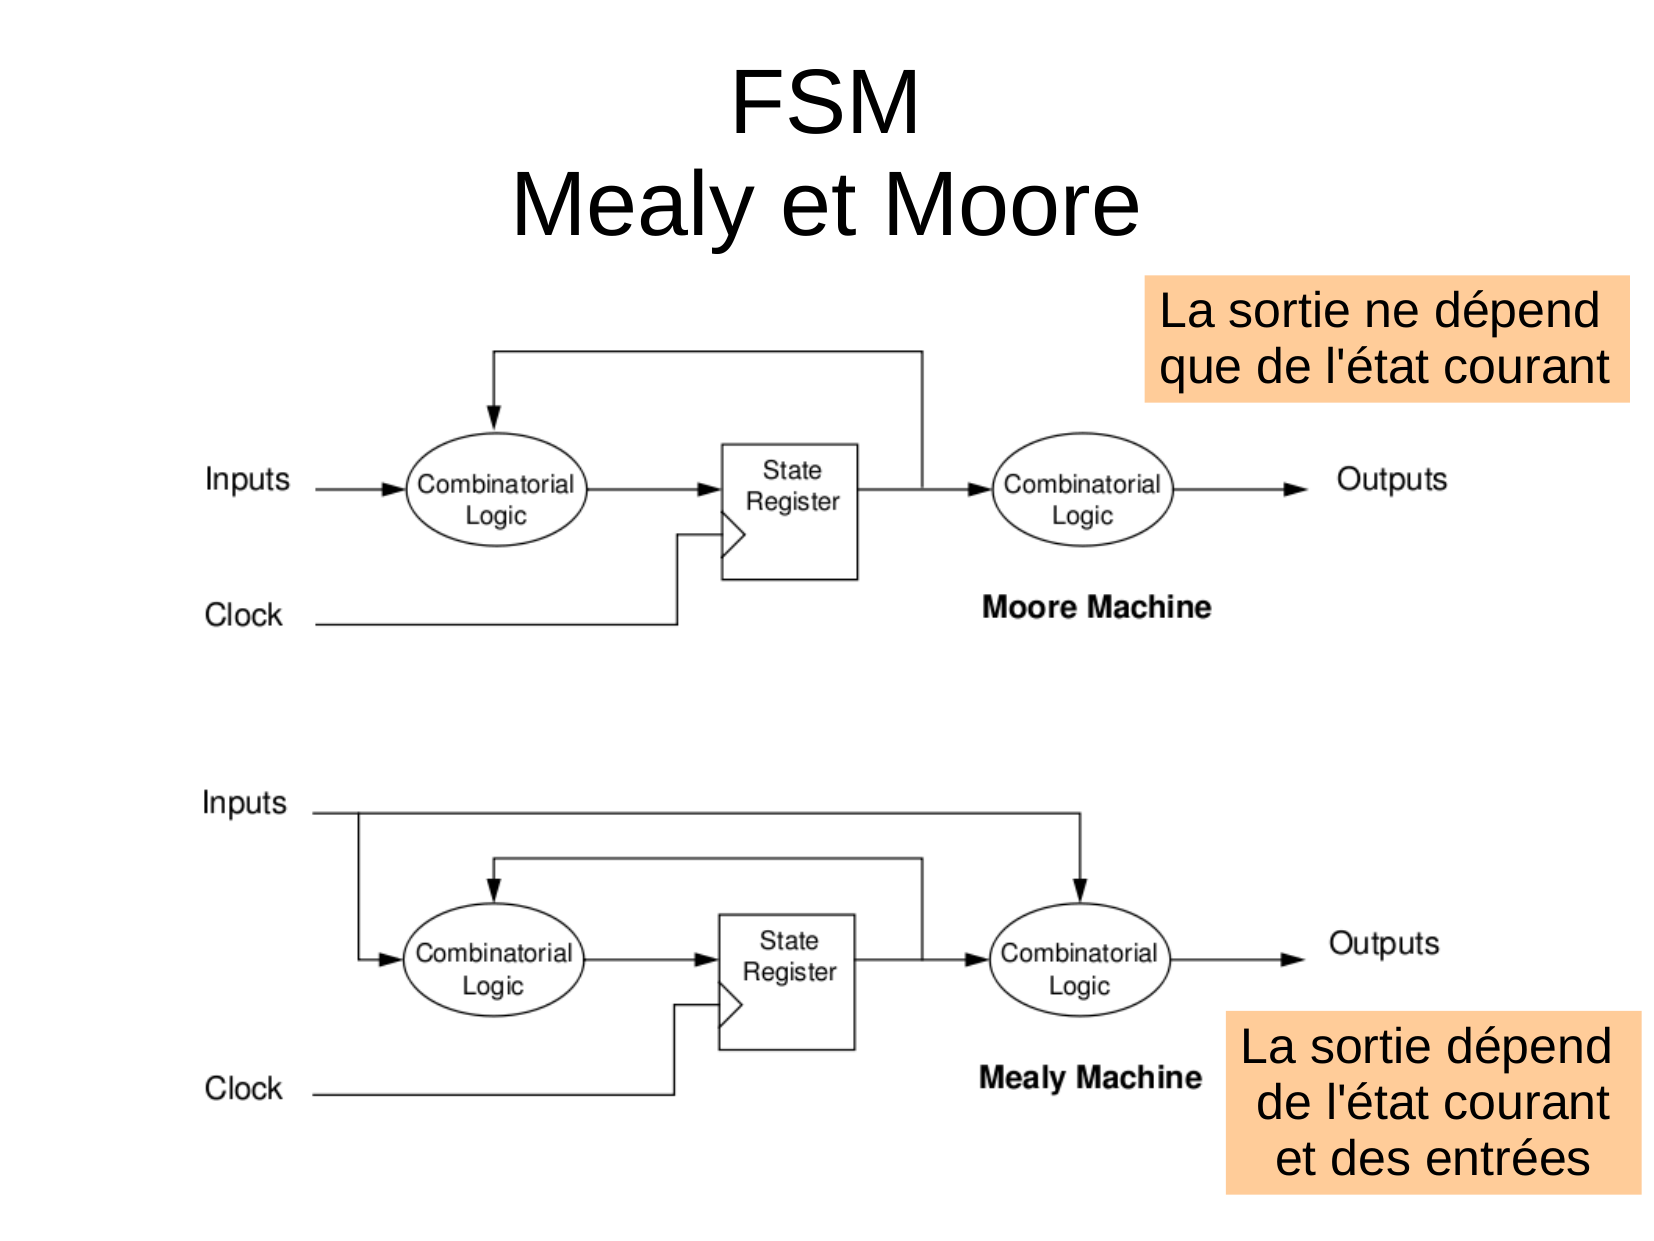

# FSM Mealy et Moore
La sortie ne dépend
que de l'état courant
La sortie dépend
de l'état courant
et des entrées
UV 1.5
35